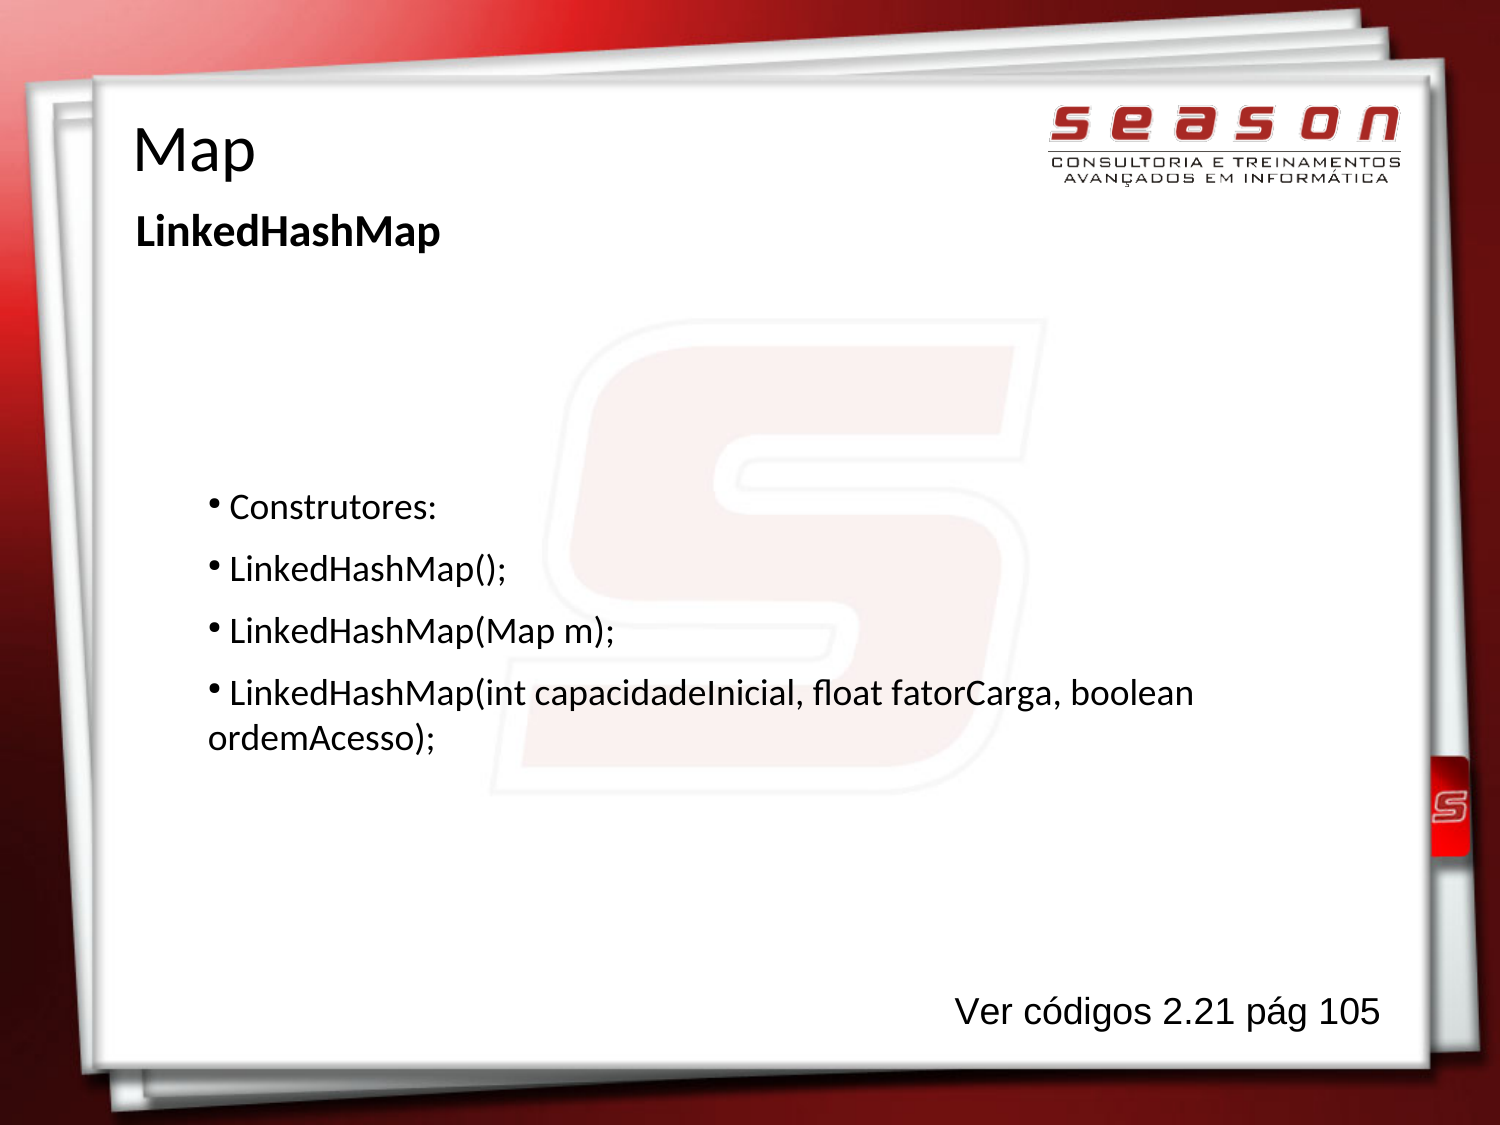

# Map
LinkedHashMap
 Construtores:
 LinkedHashMap();
 LinkedHashMap(Map m);
 LinkedHashMap(int capacidadeInicial, float fatorCarga, boolean ordemAcesso);
Ver códigos 2.21 pág 105